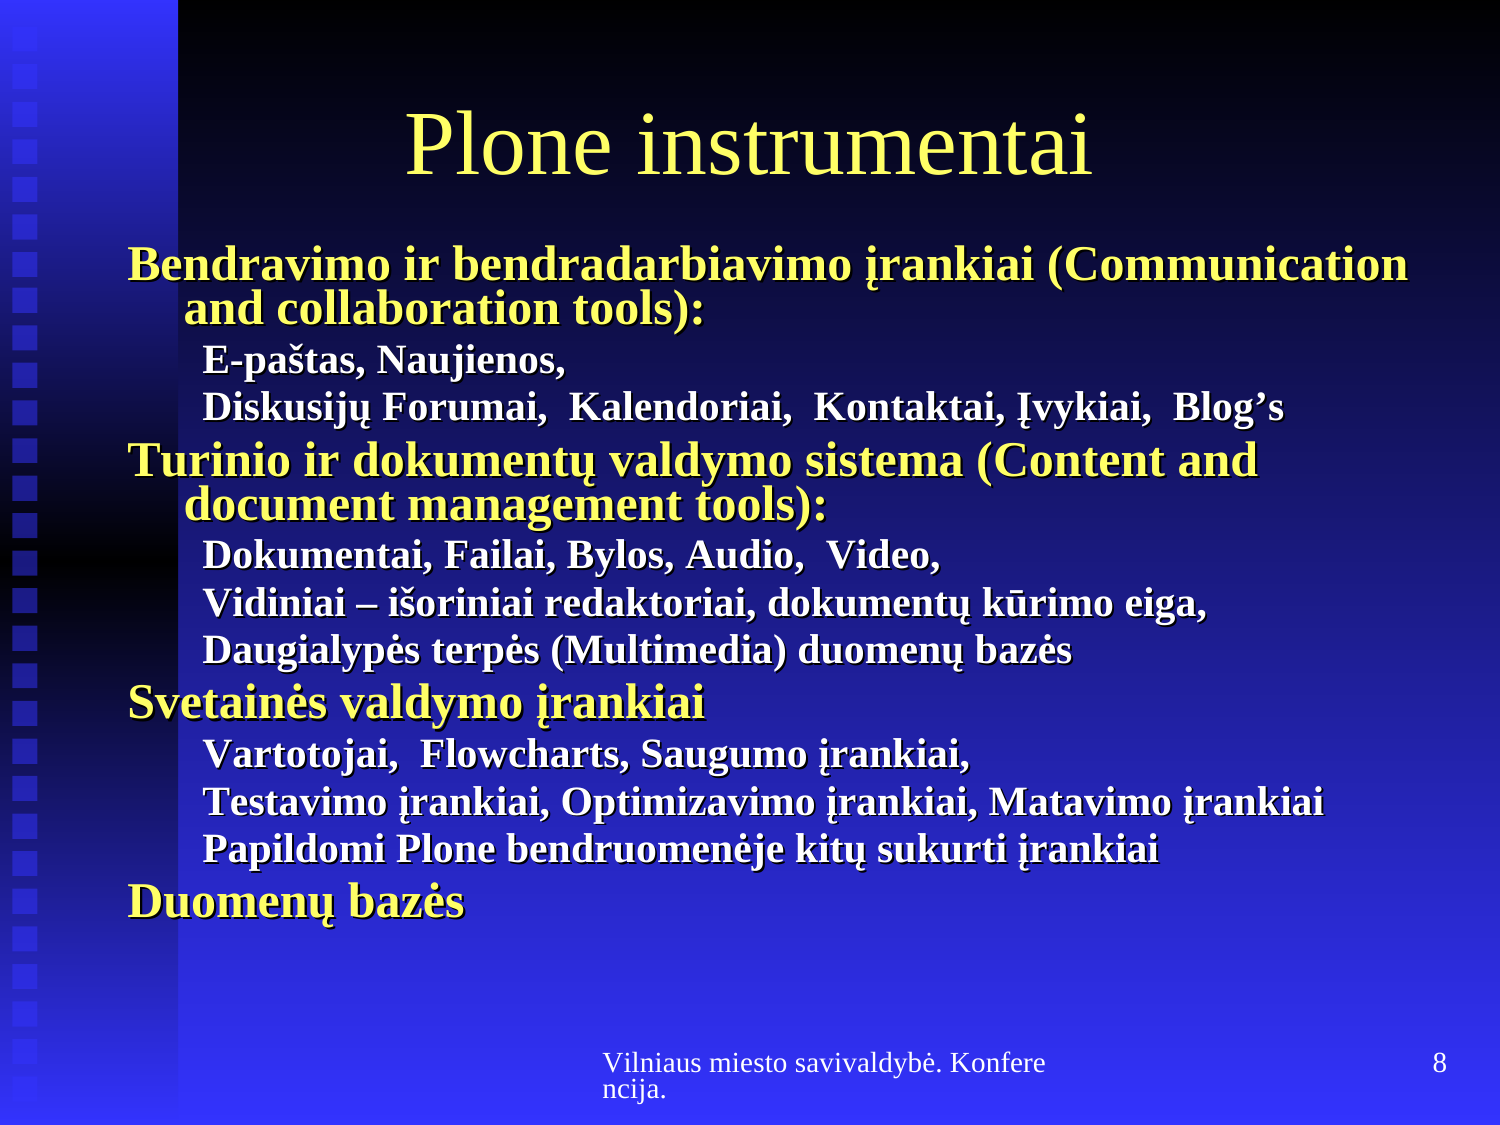

Plone instrumentai
Bendravimo ir bendradarbiavimo įrankiai (Communication and collaboration tools):
E-paštas, Naujienos,
Diskusijų Forumai, Kalendoriai, Kontaktai, Įvykiai, Blog’s
Turinio ir dokumentų valdymo sistema (Content and document management tools):
Dokumentai, Failai, Bylos, Audio, Video,
Vidiniai – išoriniai redaktoriai, dokumentų kūrimo eiga,
Daugialypės terpės (Multimedia) duomenų bazės
Svetainės valdymo įrankiai
Vartotojai, Flowcharts, Saugumo įrankiai,
Testavimo įrankiai, Optimizavimo įrankiai, Matavimo įrankiai
Papildomi Plone bendruomenėje kitų sukurti įrankiai
Duomenų bazės
Vilniaus miesto savivaldybė. Konferencija.
8